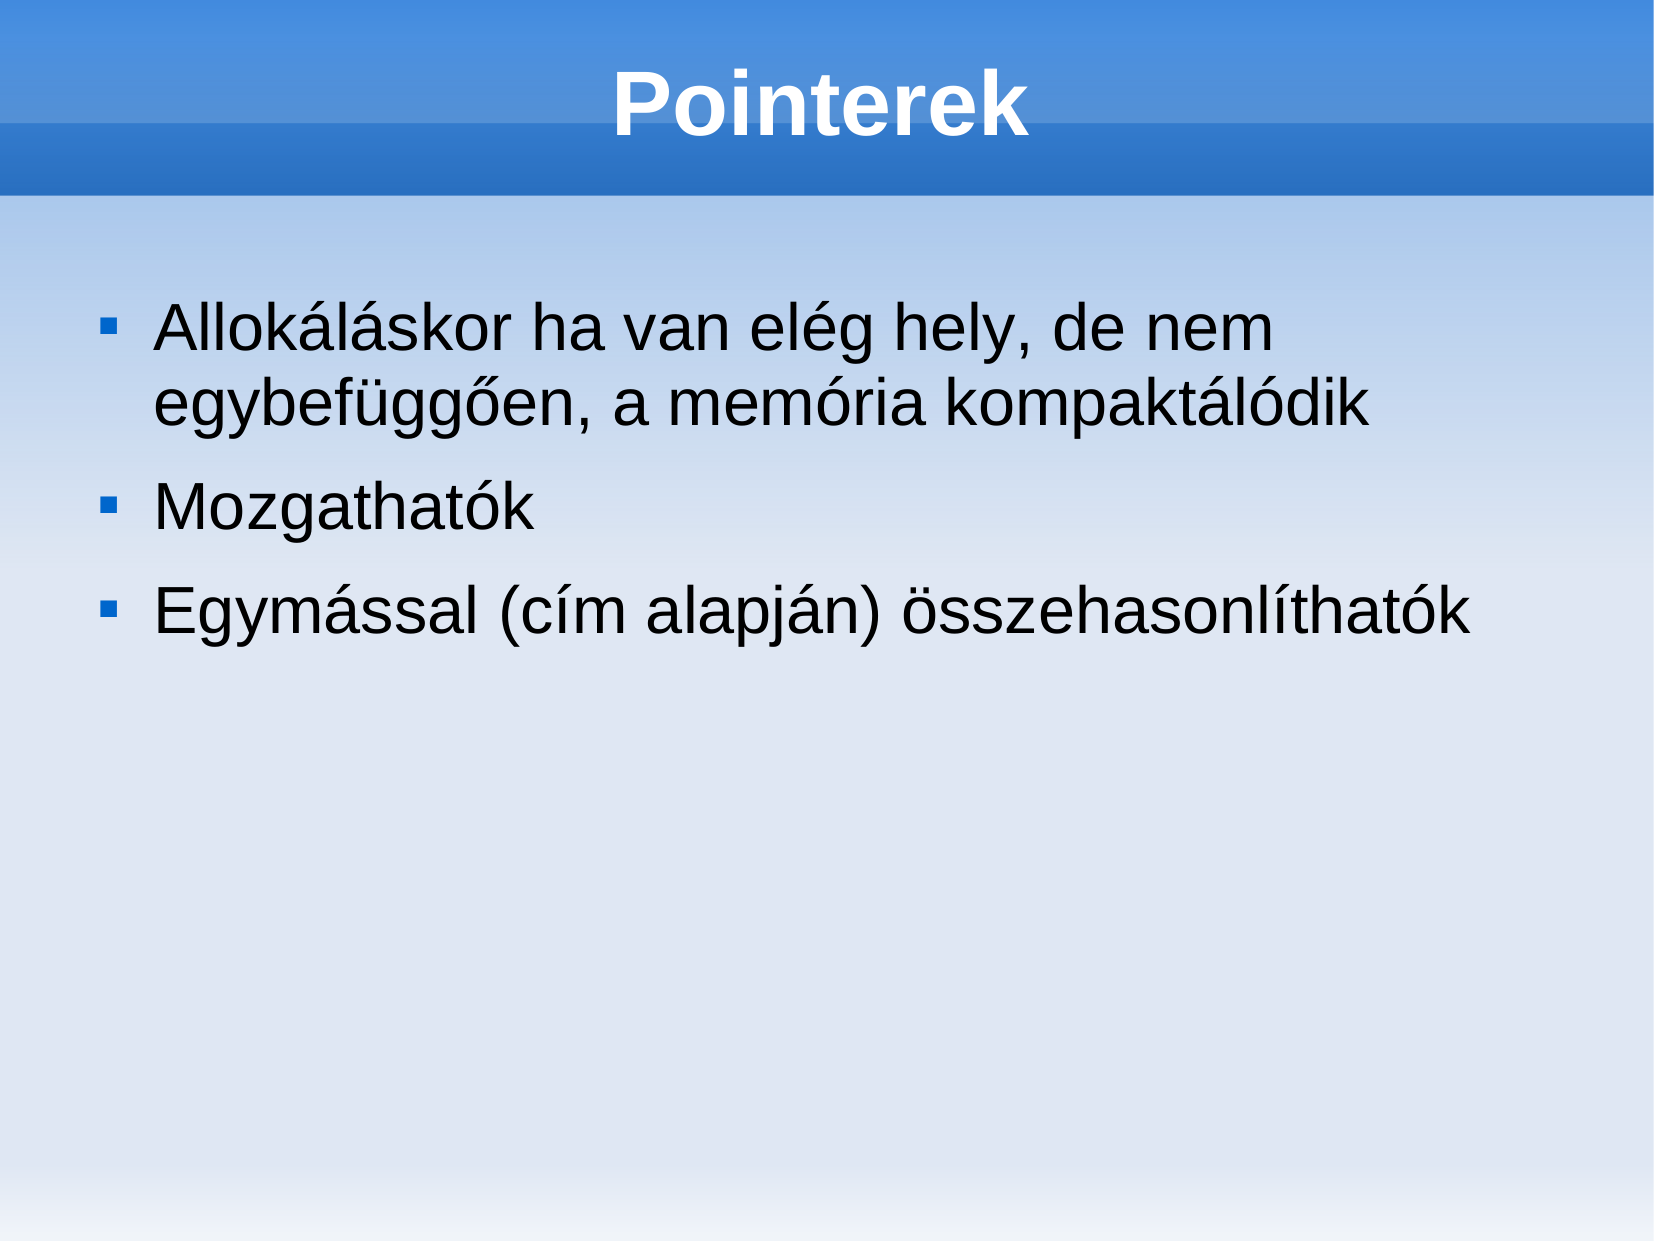

# Pointerek
Allokáláskor ha van elég hely, de nem egybefüggően, a memória kompaktálódik
Mozgathatók
Egymással (cím alapján) összehasonlíthatók